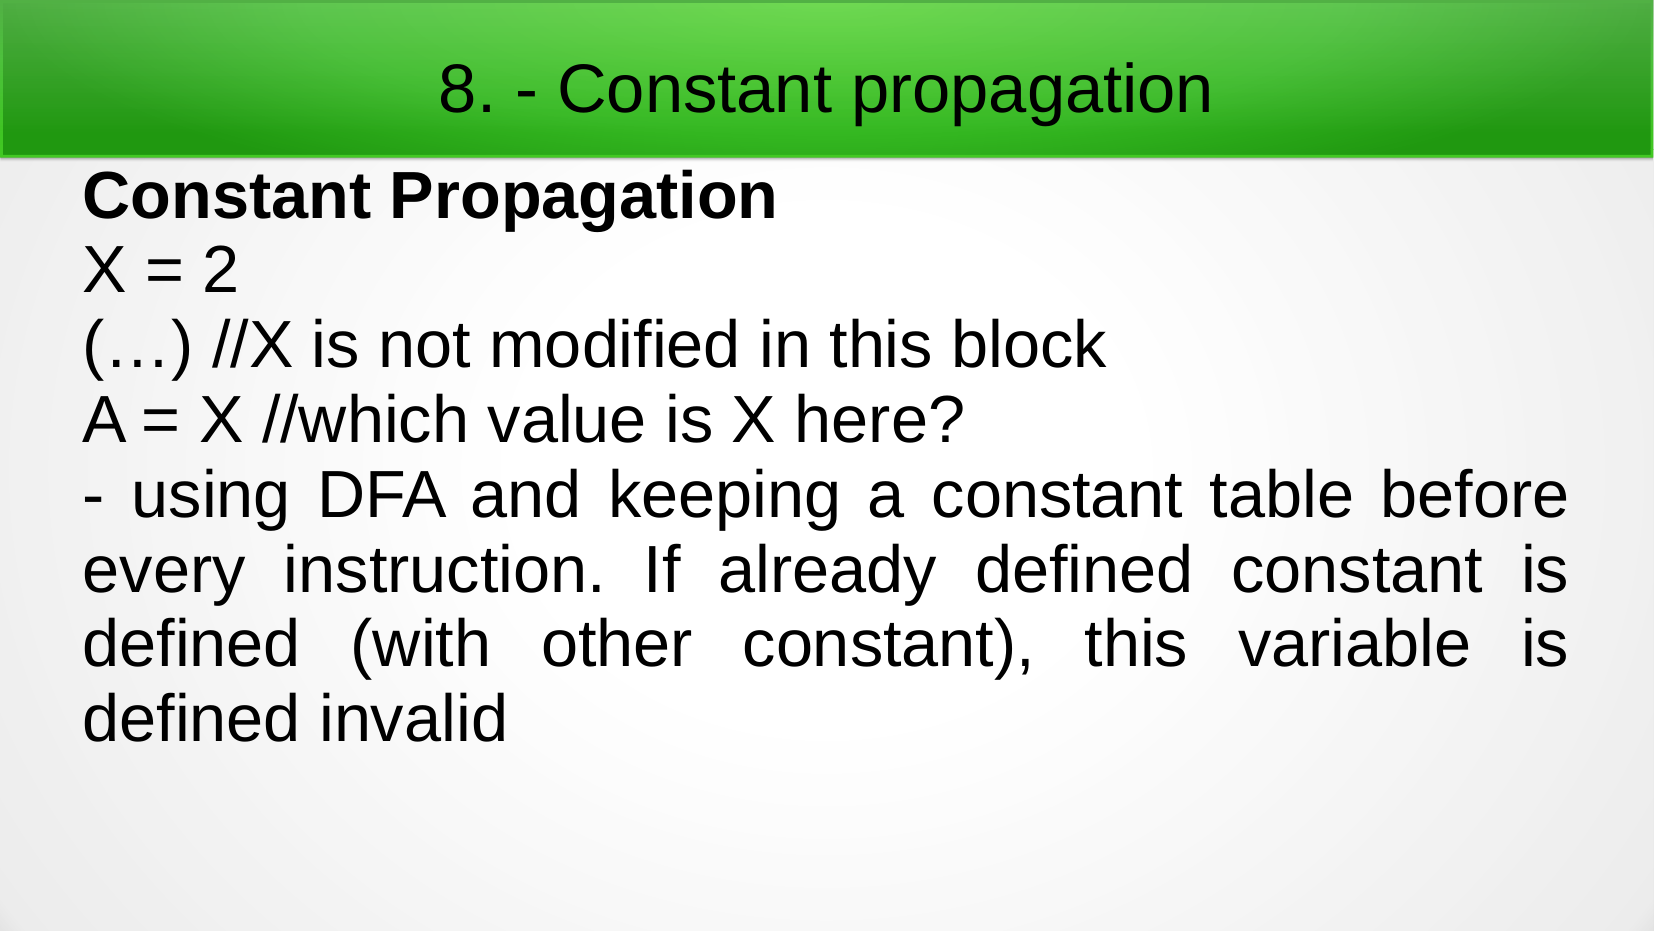

# 8. - Constant propagation
Constant Propagation
X = 2
(…) //X is not modified in this block
A = X //which value is X here?
- using DFA and keeping a constant table before every instruction. If already defined constant is defined (with other constant), this variable is defined invalid